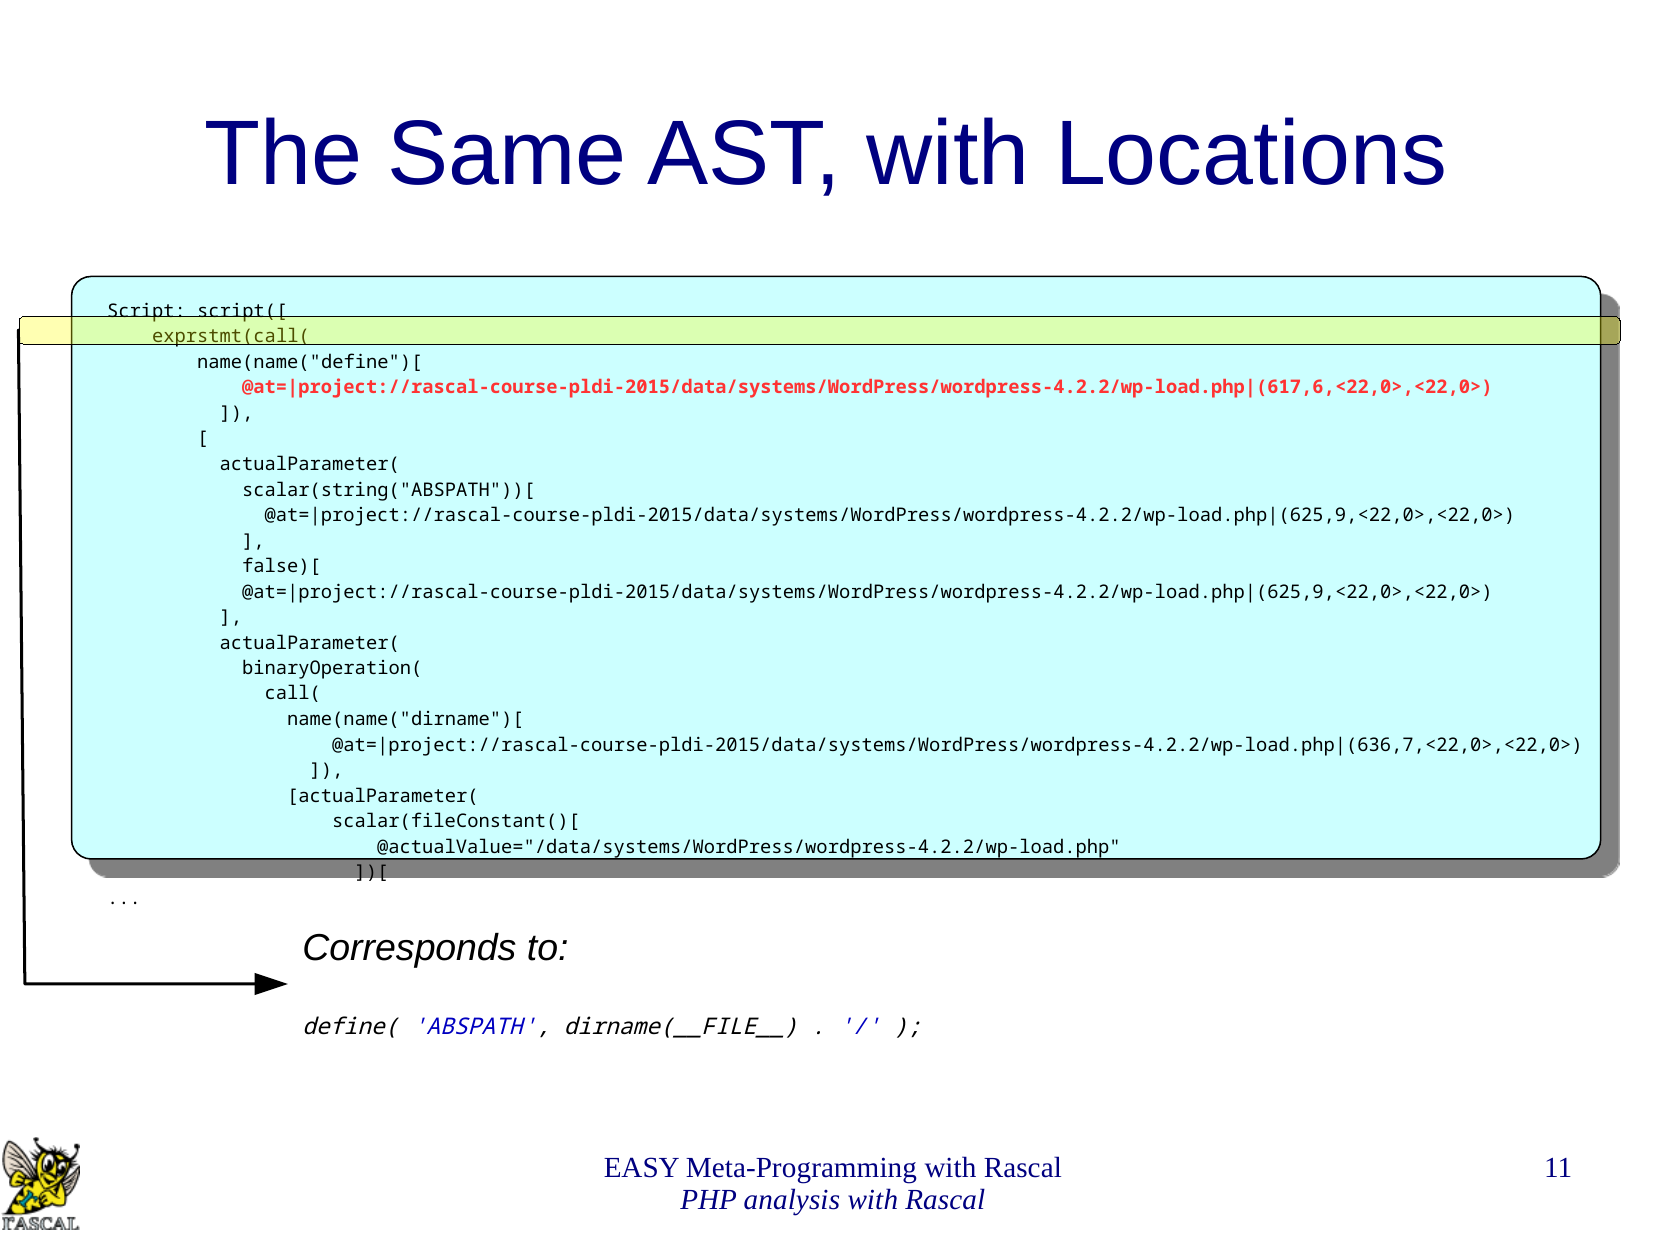

# The Same AST, with Locations
Script: script([
 exprstmt(call(
 name(name("define")[
 @at=|project://rascal-course-pldi-2015/data/systems/WordPress/wordpress-4.2.2/wp-load.php|(617,6,<22,0>,<22,0>)
 ]),
 [
 actualParameter(
 scalar(string("ABSPATH"))[
 @at=|project://rascal-course-pldi-2015/data/systems/WordPress/wordpress-4.2.2/wp-load.php|(625,9,<22,0>,<22,0>)
 ],
 false)[
 @at=|project://rascal-course-pldi-2015/data/systems/WordPress/wordpress-4.2.2/wp-load.php|(625,9,<22,0>,<22,0>)
 ],
 actualParameter(
 binaryOperation(
 call(
 name(name("dirname")[
 @at=|project://rascal-course-pldi-2015/data/systems/WordPress/wordpress-4.2.2/wp-load.php|(636,7,<22,0>,<22,0>)
 ]),
 [actualParameter(
 scalar(fileConstant()[
 @actualValue="/data/systems/WordPress/wordpress-4.2.2/wp-load.php"
 ])[
...
Corresponds to:
define( 'ABSPATH', dirname(__FILE__) . '/' );
11